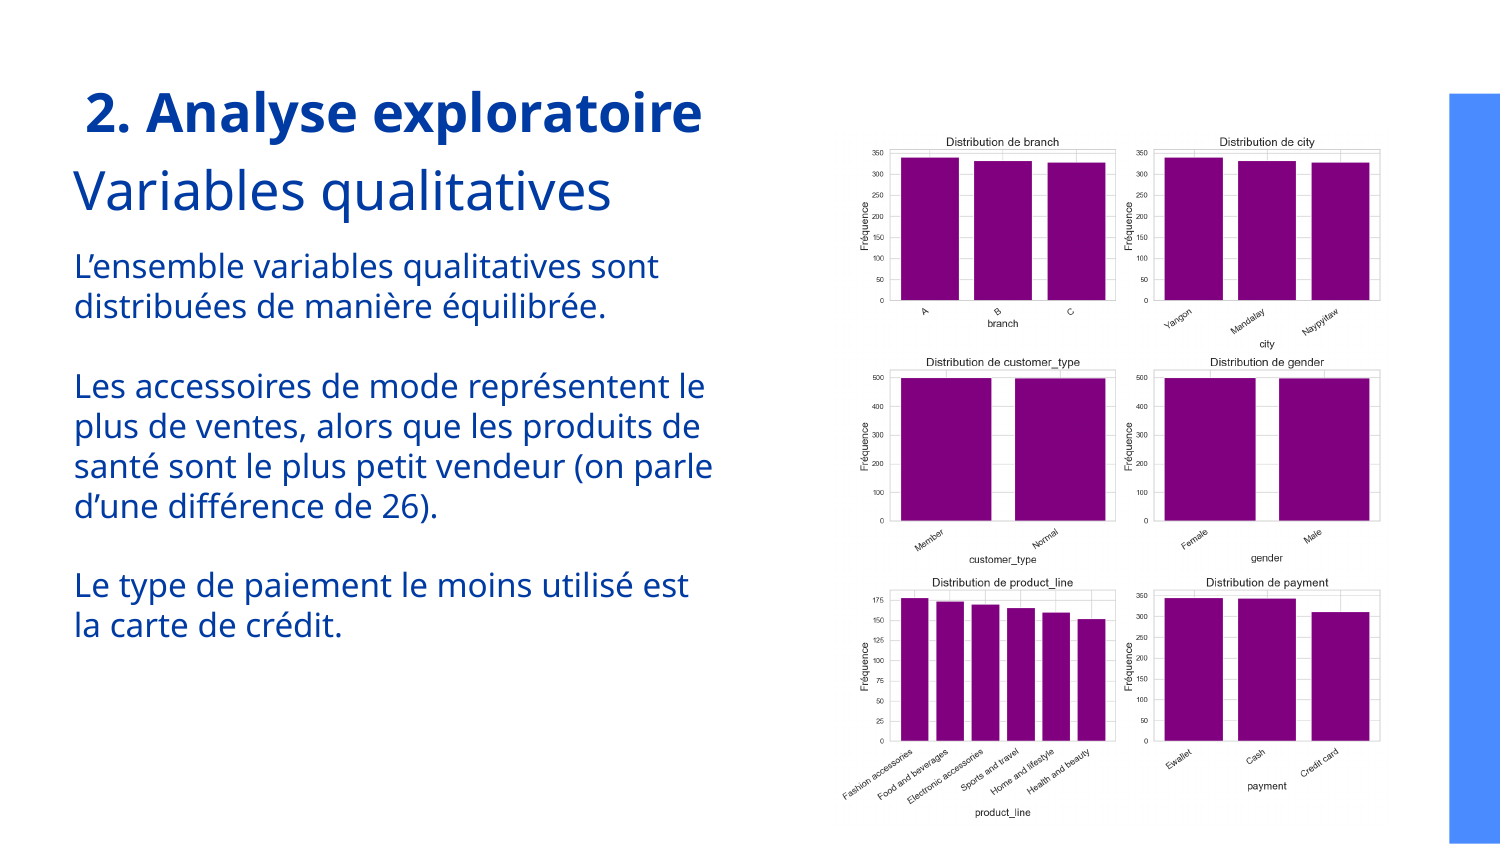

# 2. Analyse exploratoire
Variables qualitatives
L’ensemble variables qualitatives sont distribuées de manière équilibrée.
Les accessoires de mode représentent le plus de ventes, alors que les produits de santé sont le plus petit vendeur (on parle d’une différence de 26).
Le type de paiement le moins utilisé est la carte de crédit.